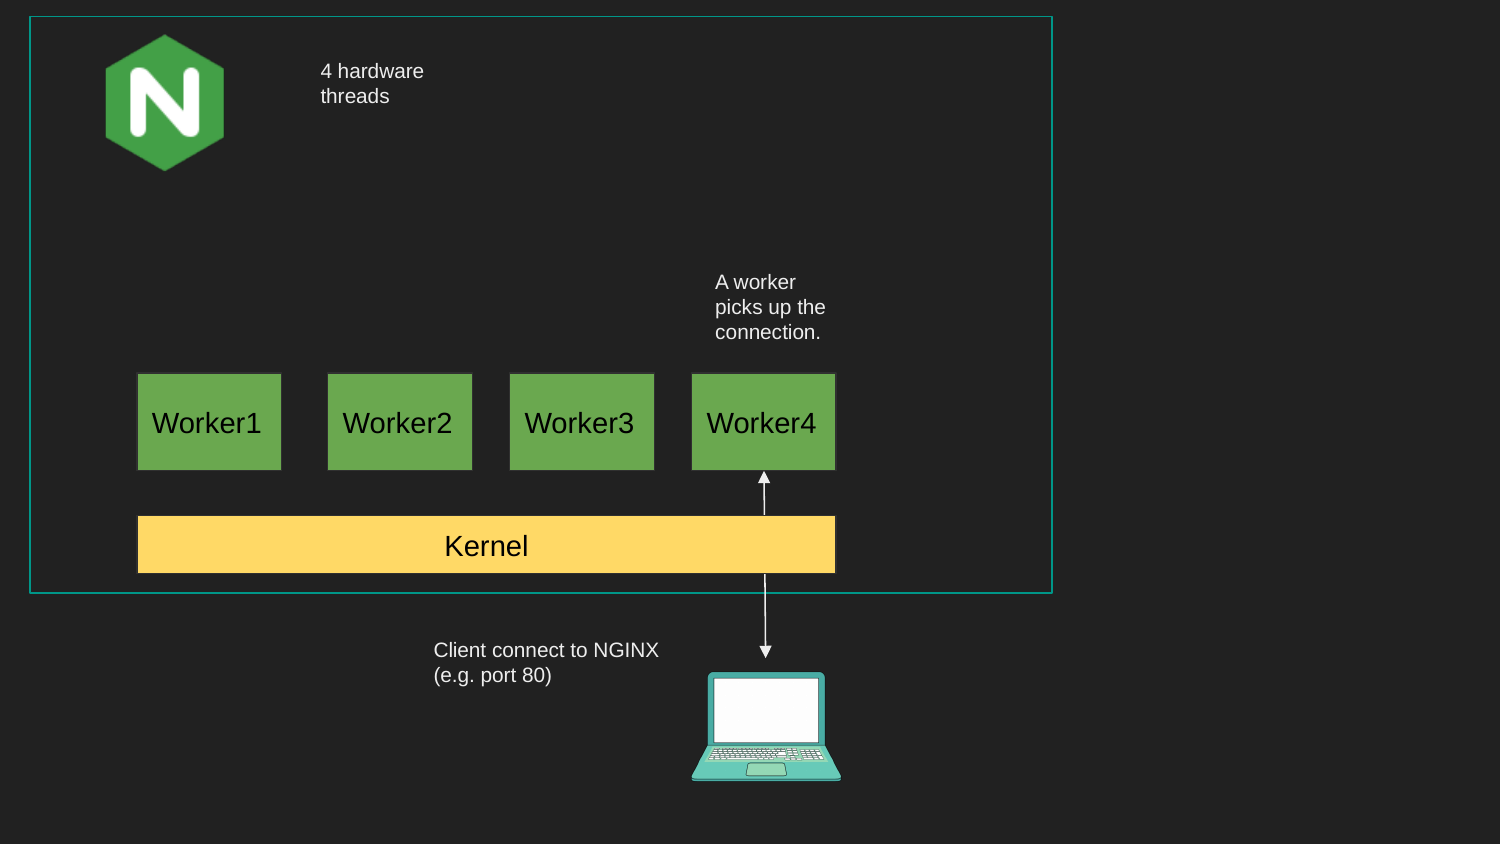

4 hardware threads
A worker picks up the connection.
Worker1
Worker2
Worker3
Worker4
Kernel
Client connect to NGINX (e.g. port 80)